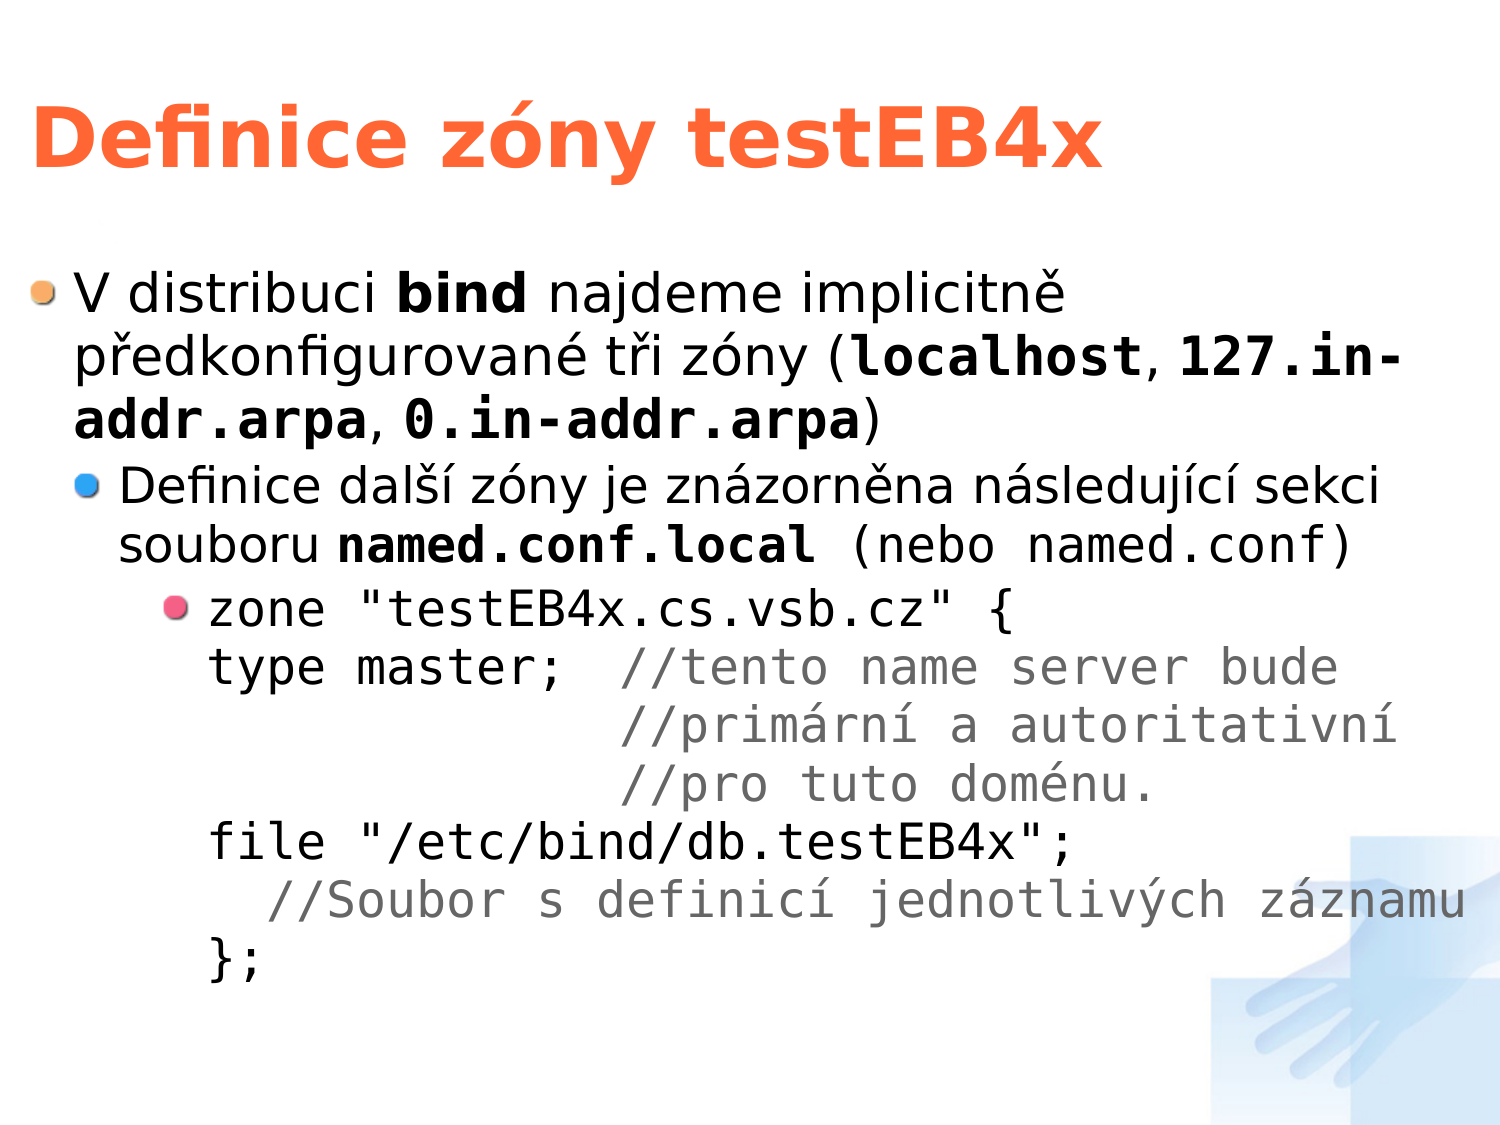

# Definice zóny testEB4x
V distribuci bind najdeme implicitně předkonfigurované tři zóny (localhost, 127.in-addr.arpa, 0.in-addr.arpa)
Definice další zóny je znázorněna následující sekci souboru named.conf.local (nebo named.conf)
zone "testEB4x.cs.vsb.cz" {
type master;	//tento name server bude 			//primární a autoritativní
			//pro tuto doménu.
file "/etc/bind/db.testEB4x";
 //Soubor s definicí jednotlivých záznamu
};